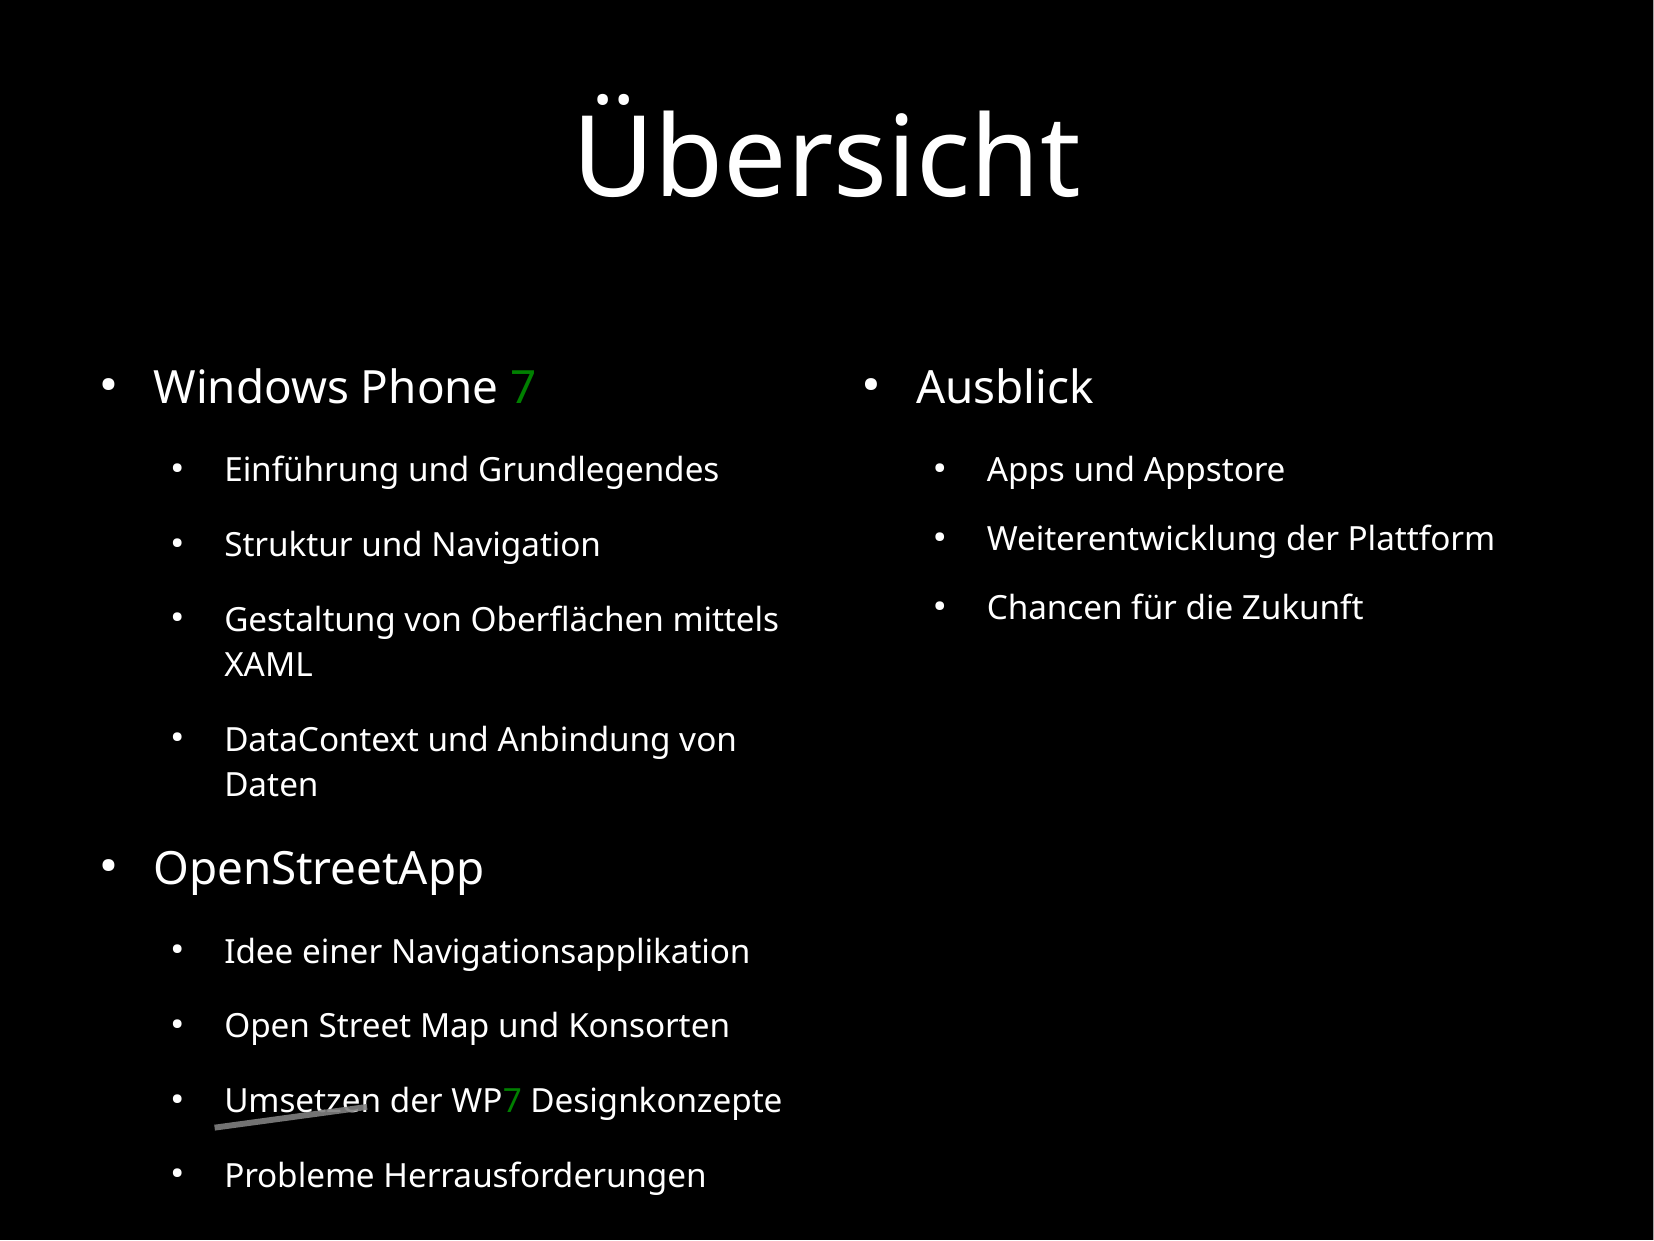

# Übersicht
Windows Phone 7
Einführung und Grundlegendes
Struktur und Navigation
Gestaltung von Oberflächen mittels XAML
DataContext und Anbindung von Daten
OpenStreetApp
Idee einer Navigationsapplikation
Open Street Map und Konsorten
Umsetzen der WP7 Designkonzepte
Probleme Herrausforderungen
Ausblick
Apps und Appstore
Weiterentwicklung der Plattform
Chancen für die Zukunft